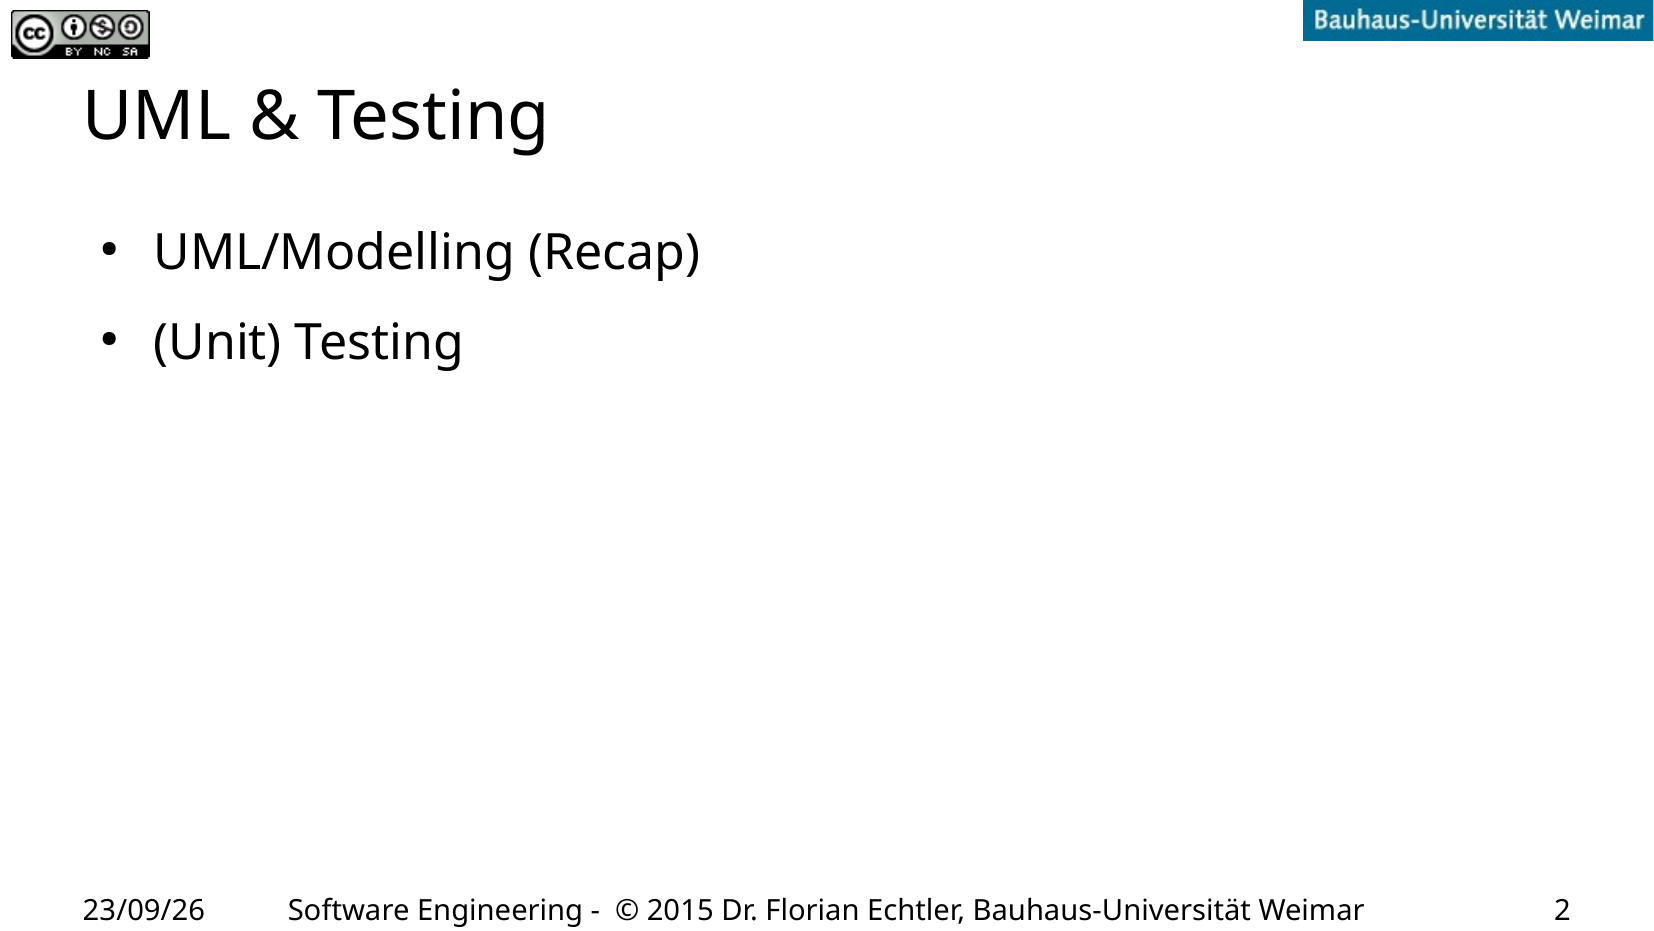

# UML & Testing
UML/Modelling (Recap)
(Unit) Testing
Software Engineering - © 2015 Dr. Florian Echtler, Bauhaus-Universität Weimar
2